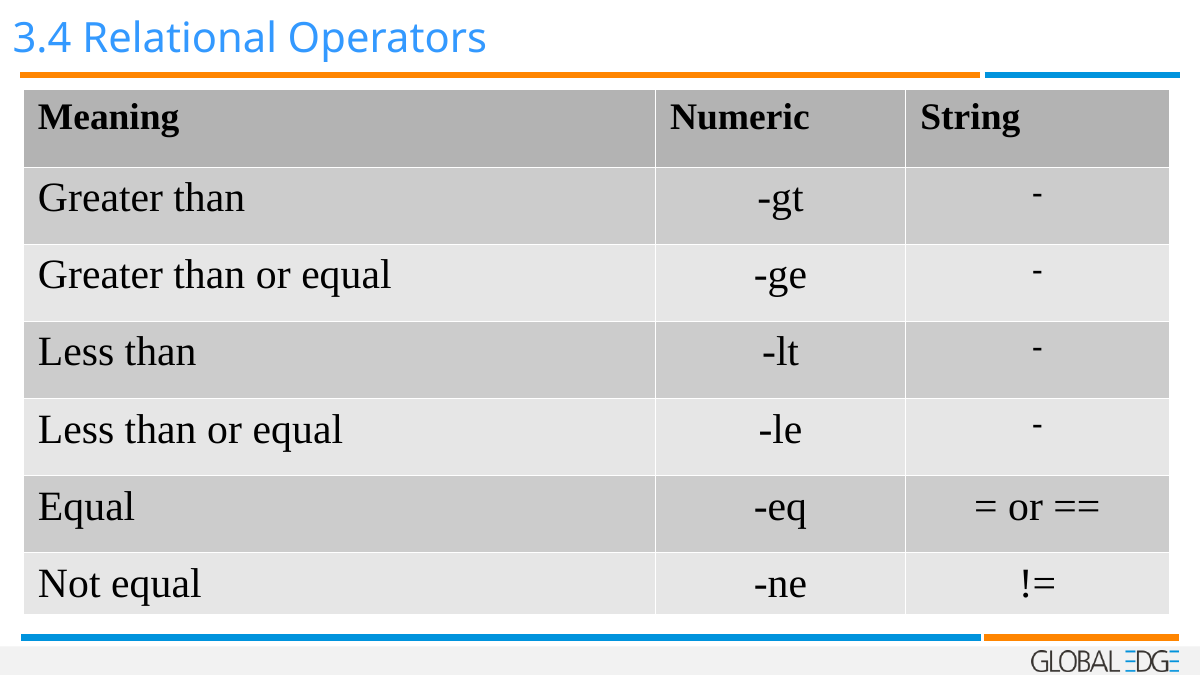

# 3.4 Relational Operators
| Meaning | Numeric | String |
| --- | --- | --- |
| Greater than | -gt | - |
| Greater than or equal | -ge | - |
| Less than | -lt | - |
| Less than or equal | -le | - |
| Equal | -eq | = or == |
| Not equal | -ne | != |